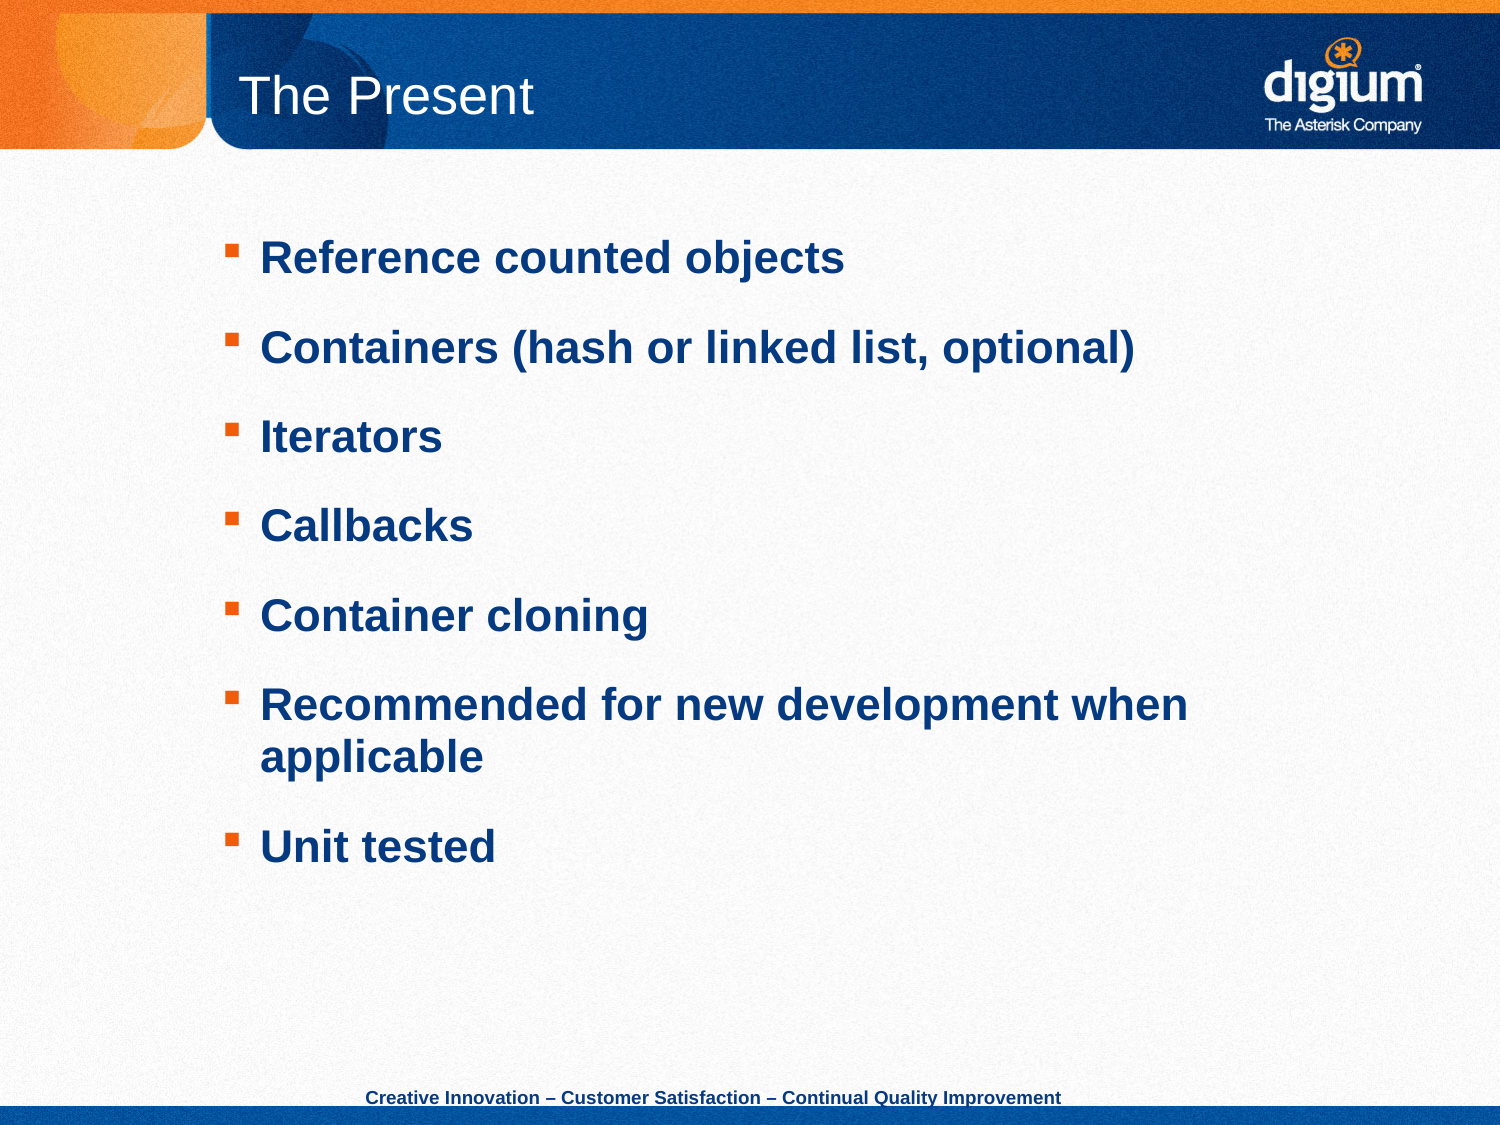

# The Present
Reference counted objects
Containers (hash or linked list, optional)
Iterators
Callbacks
Container cloning
Recommended for new development when applicable
Unit tested